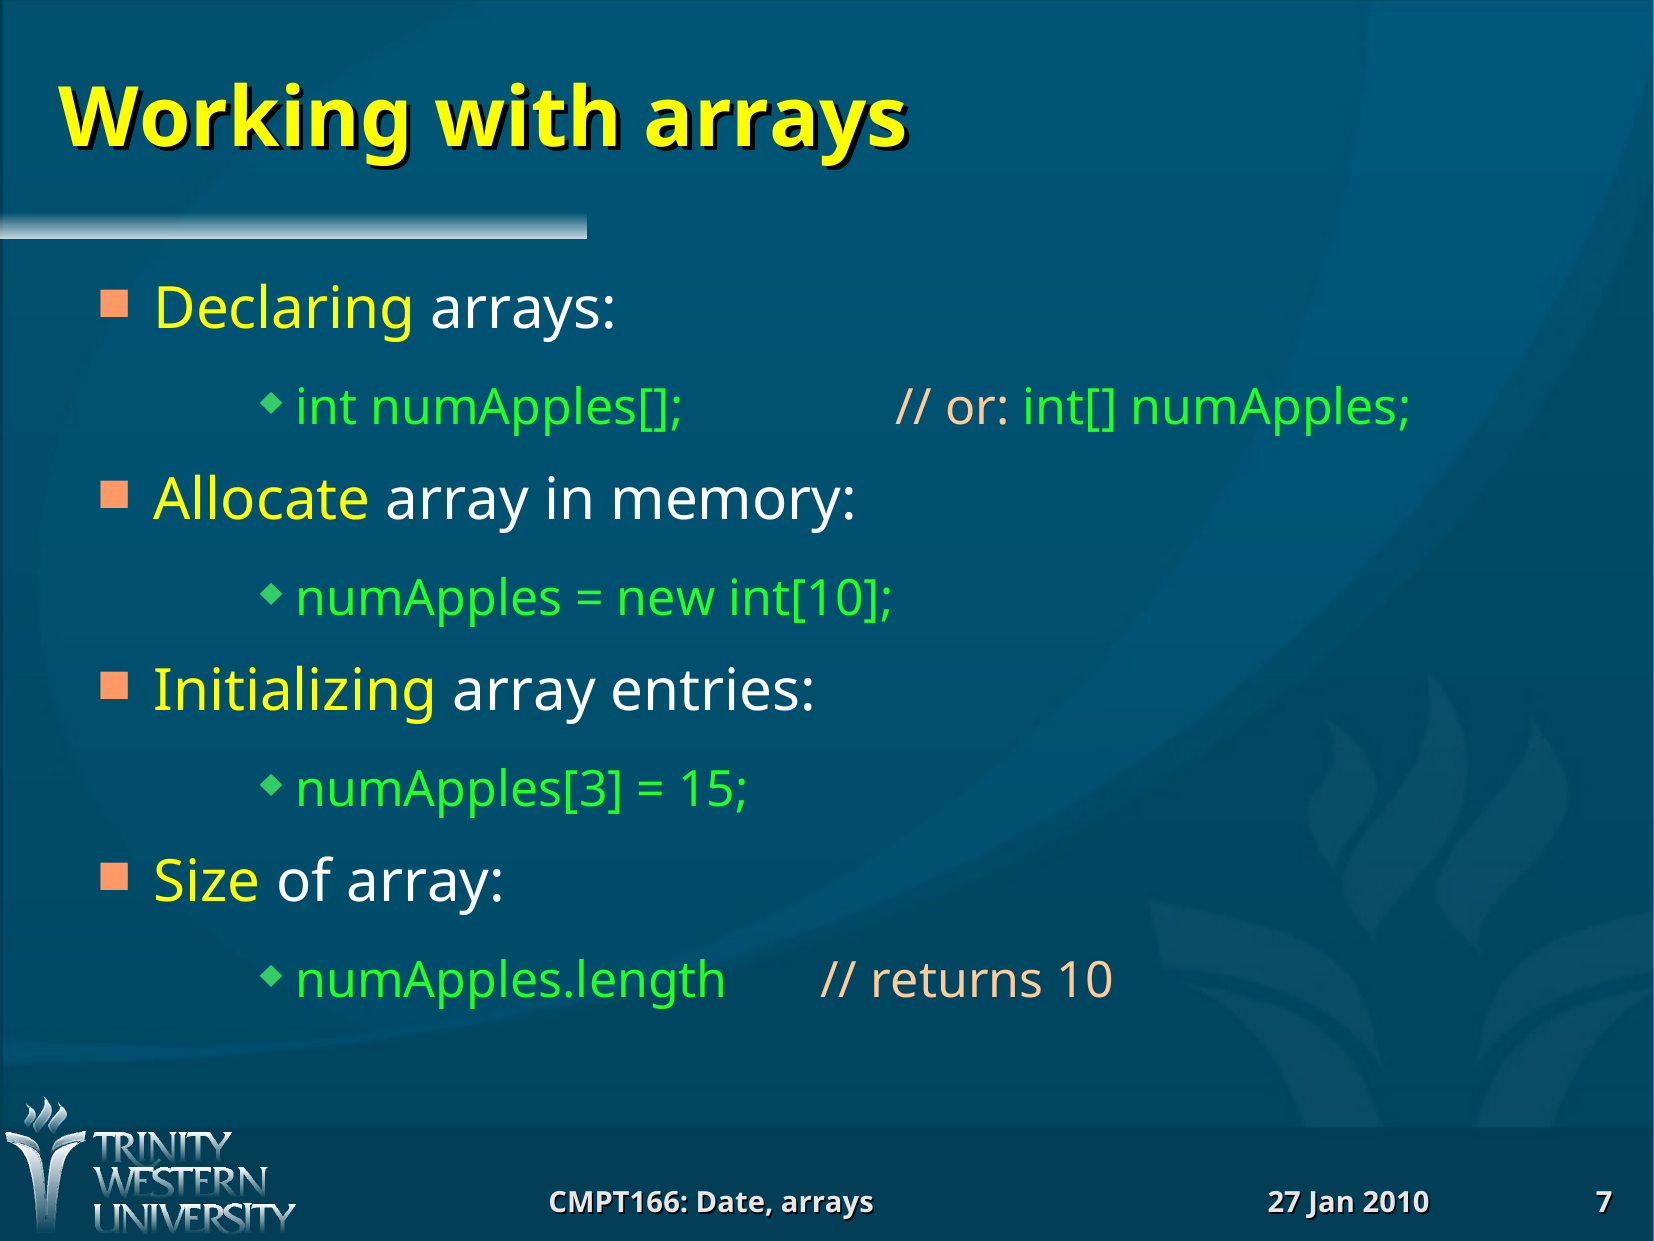

# Working with arrays
Declaring arrays:
int numApples[];			// or: int[] numApples;
Allocate array in memory:
numApples = new int[10];
Initializing array entries:
numApples[3] = 15;
Size of array:
numApples.length		// returns 10
CMPT166: Date, arrays
27 Jan 2010
7